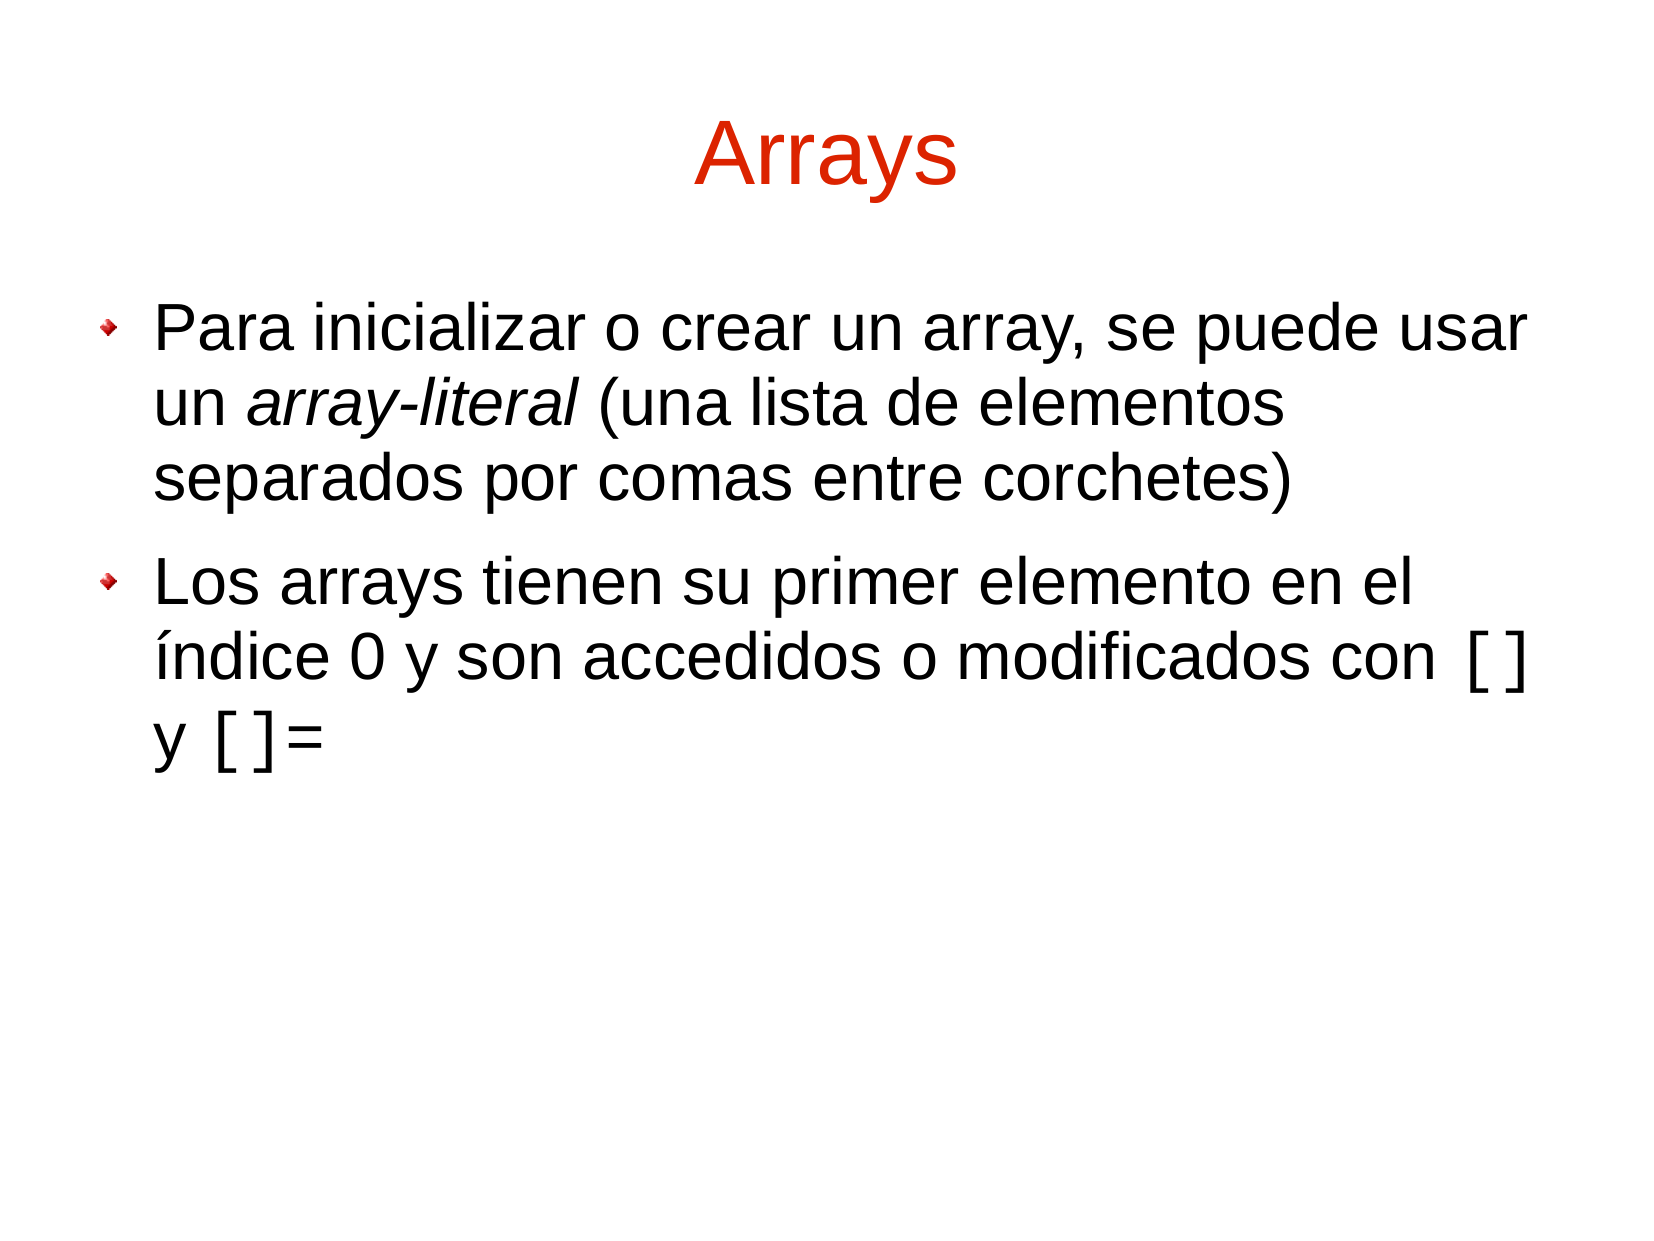

# Arrays
Para inicializar o crear un array, se puede usar un array-literal (una lista de elementos separados por comas entre corchetes)
Los arrays tienen su primer elemento en el índice 0 y son accedidos o modificados con [] y []=